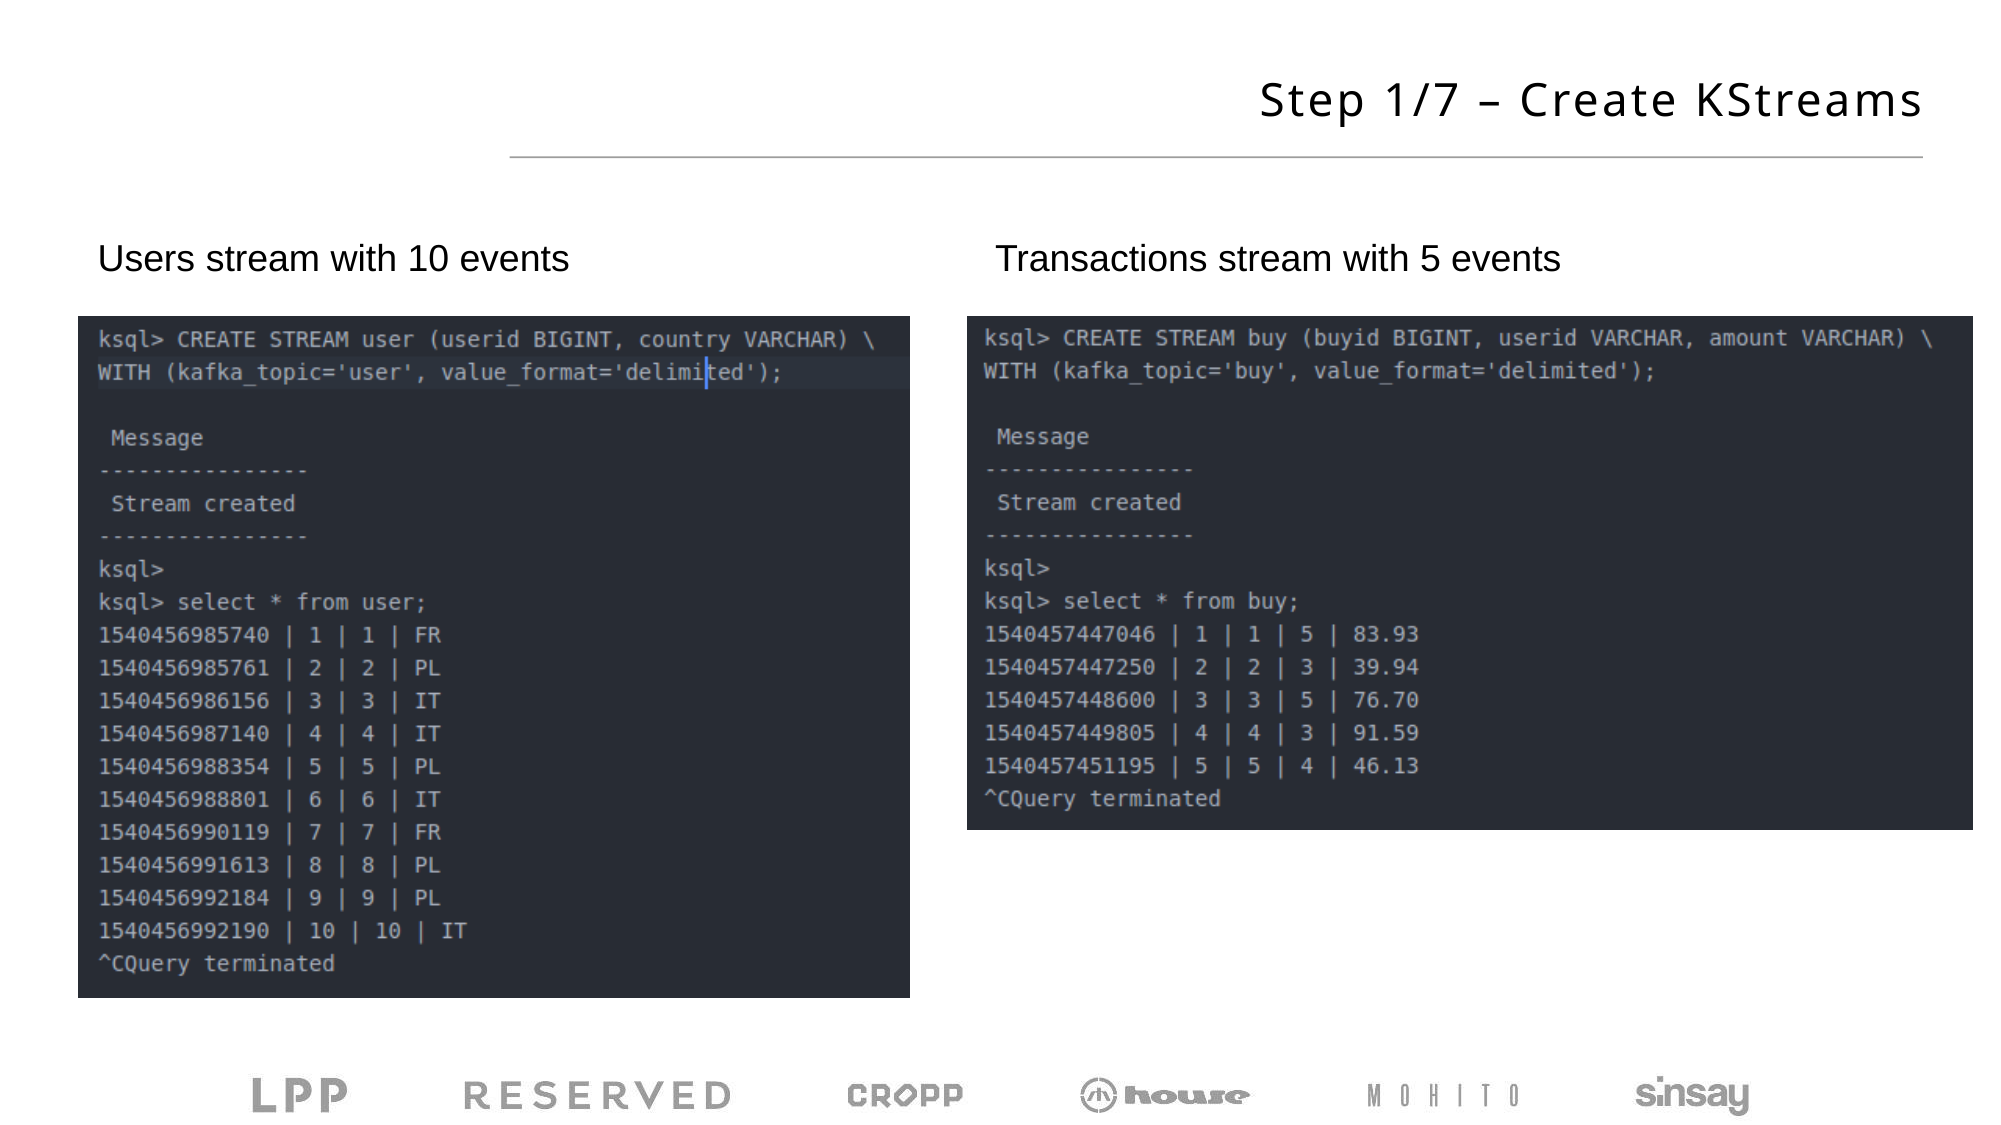

# Step 1/7 – Create KStreams
Users stream with 10 events
Transactions stream with 5 events